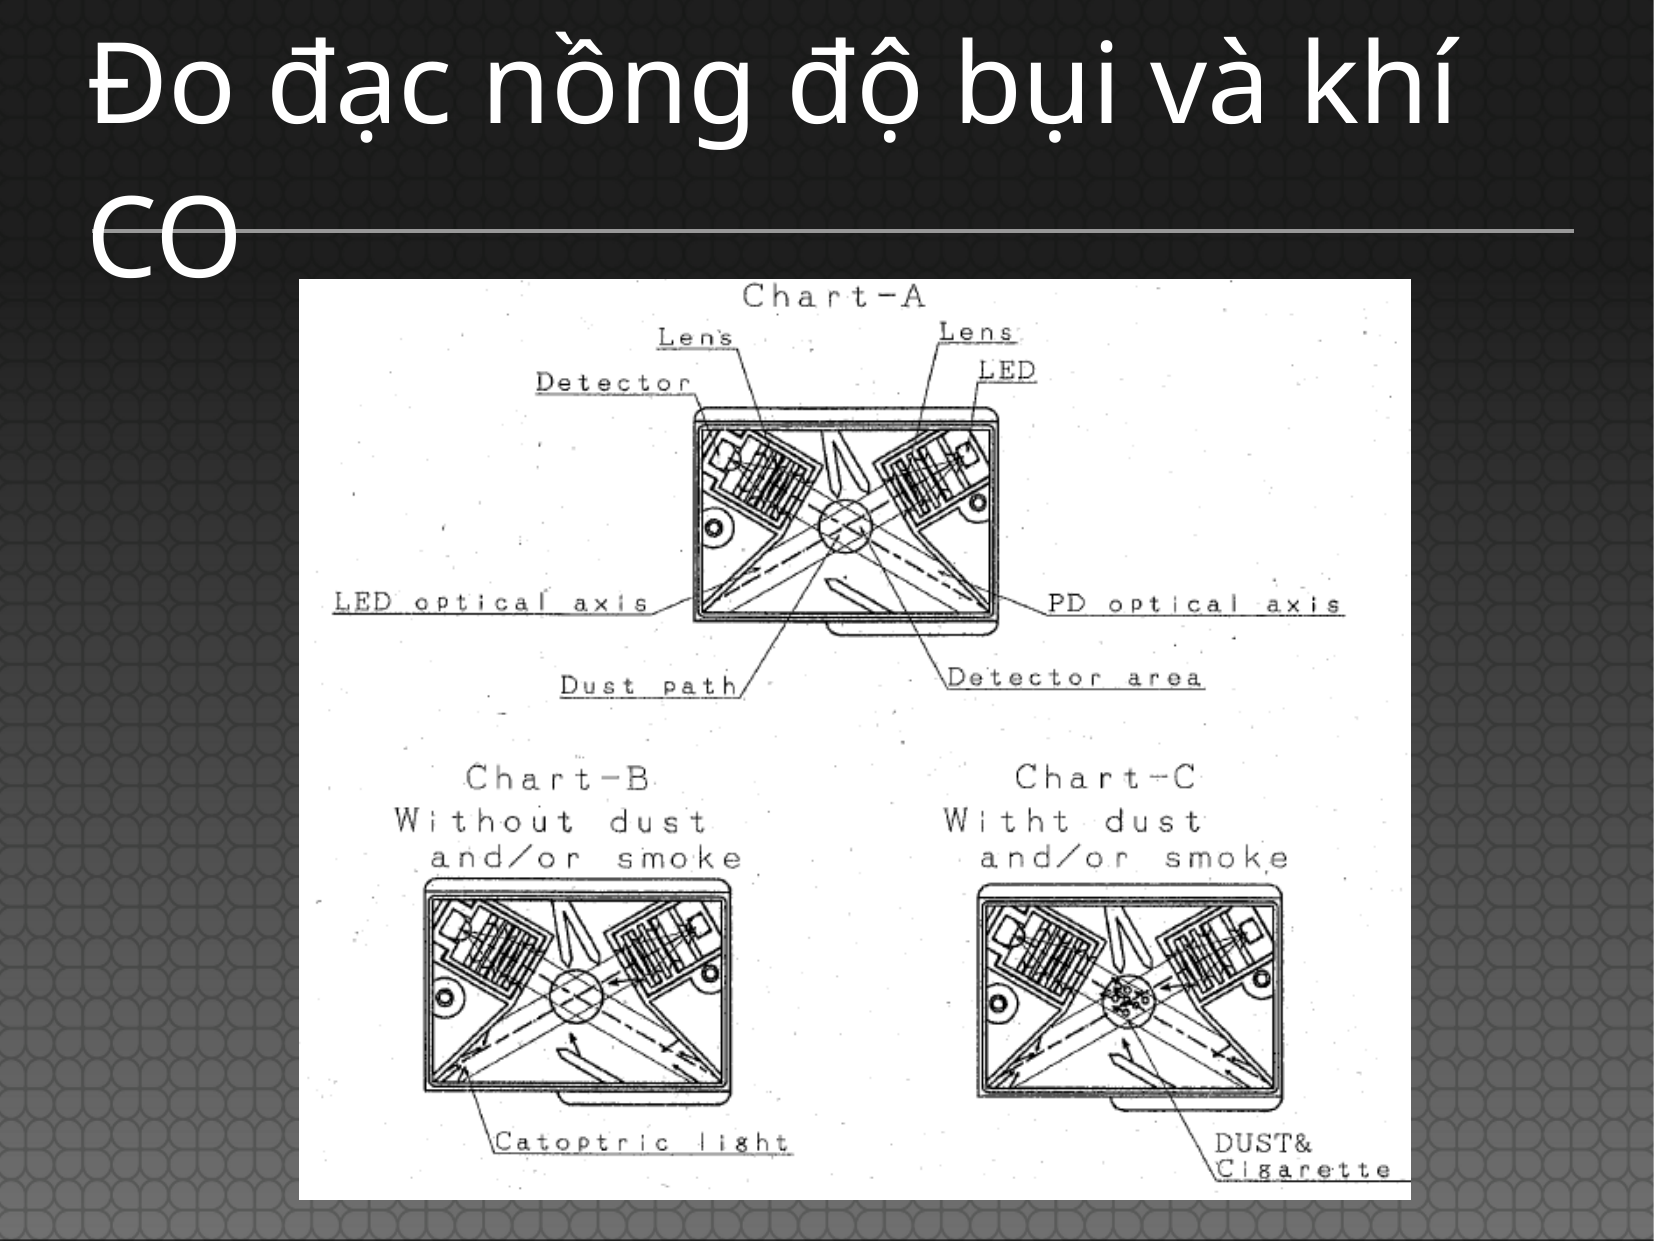

# Đo đạc nồng độ bụi và khí CO